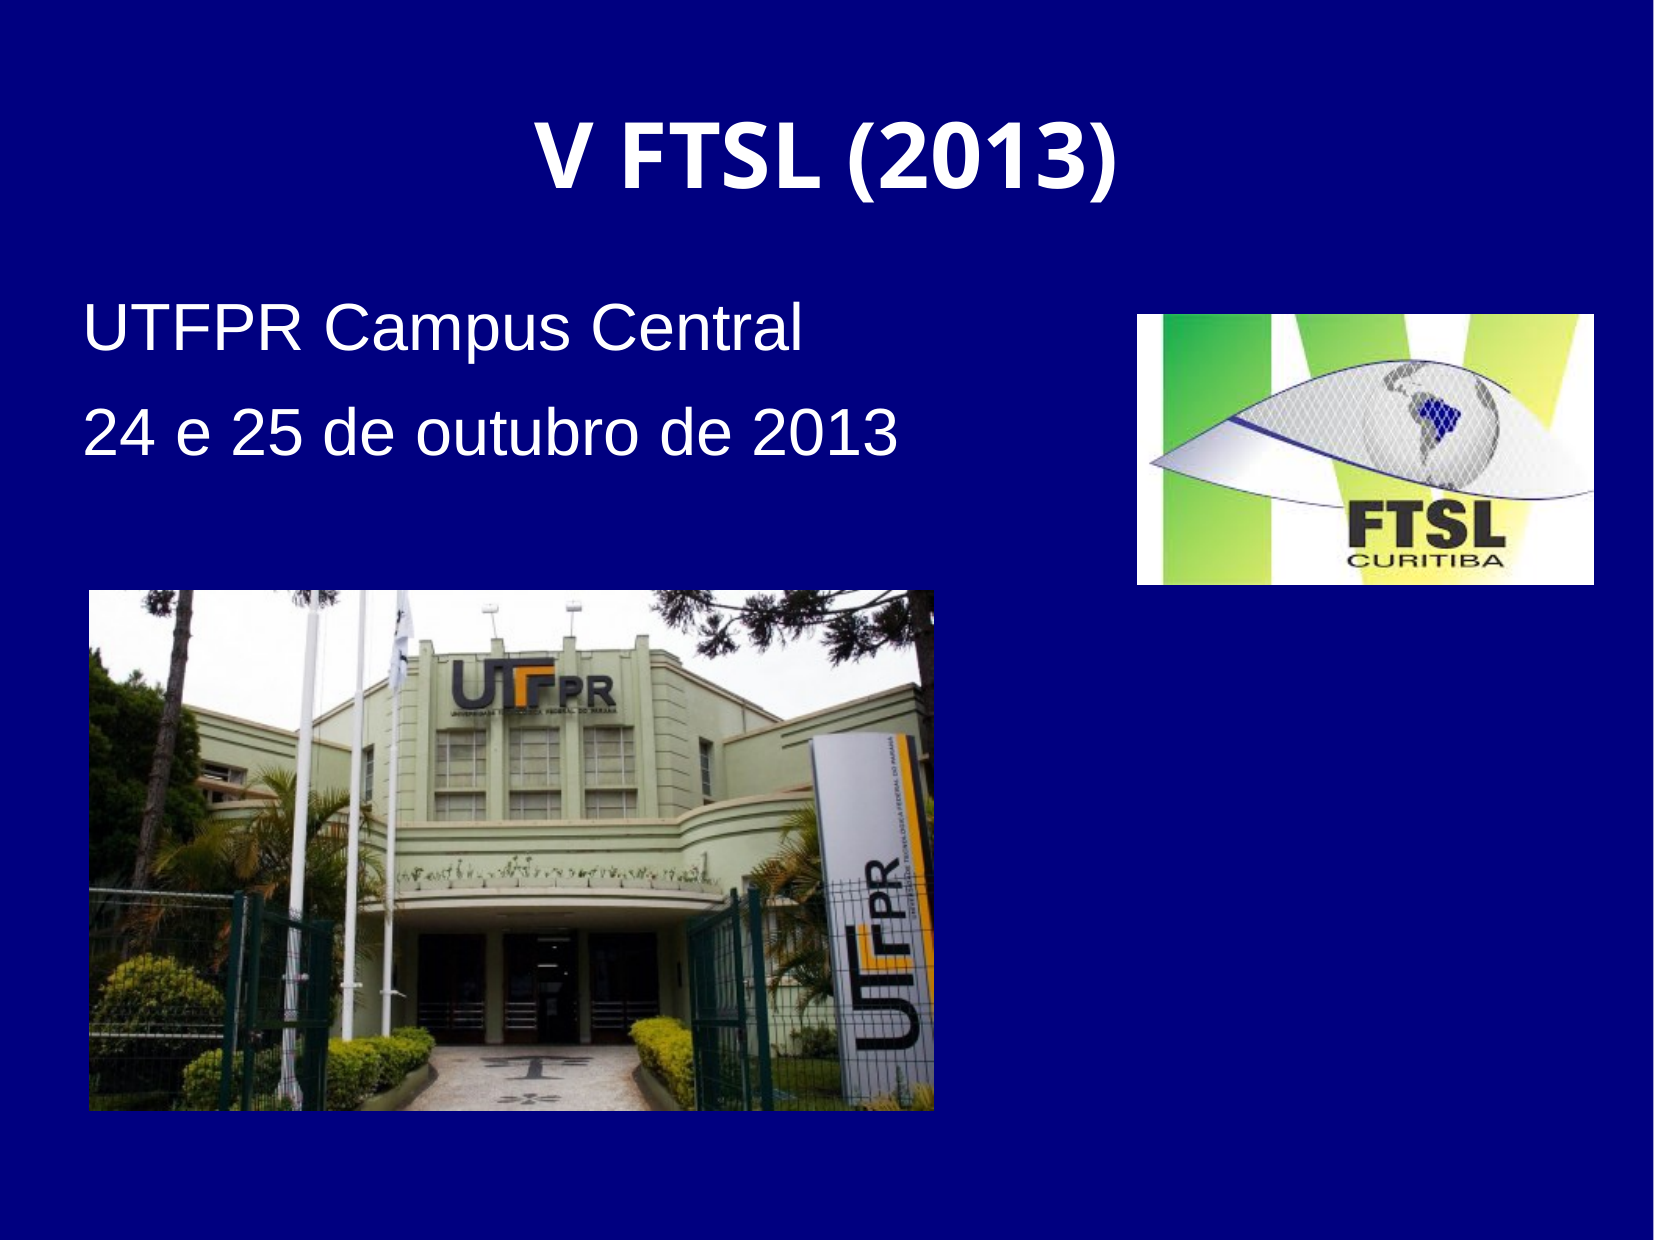

# V FTSL (2013)
UTFPR Campus Central
24 e 25 de outubro de 2013